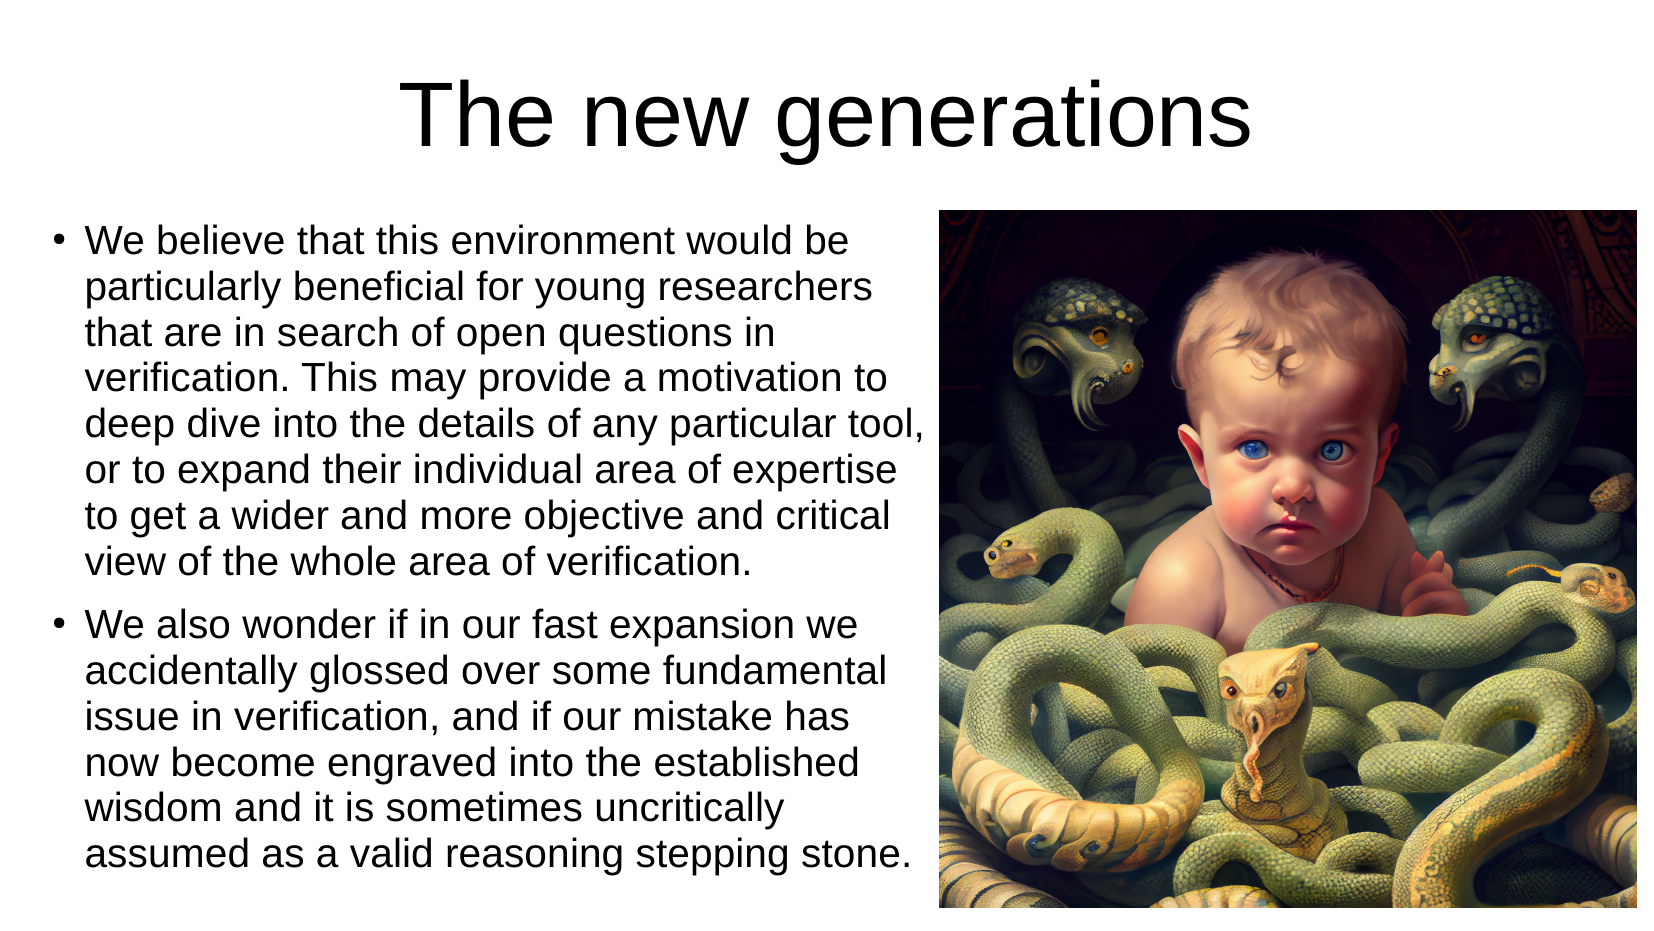

# The new generations
We believe that this environment would be particularly beneficial for young researchers that are in search of open questions in verification. This may provide a motivation to deep dive into the details of any particular tool, or to expand their individual area of expertise to get a wider and more objective and critical view of the whole area of verification.
We also wonder if in our fast expansion we accidentally glossed over some fundamental issue in verification, and if our mistake has now become engraved into the established wisdom and it is sometimes uncritically assumed as a valid reasoning stepping stone.